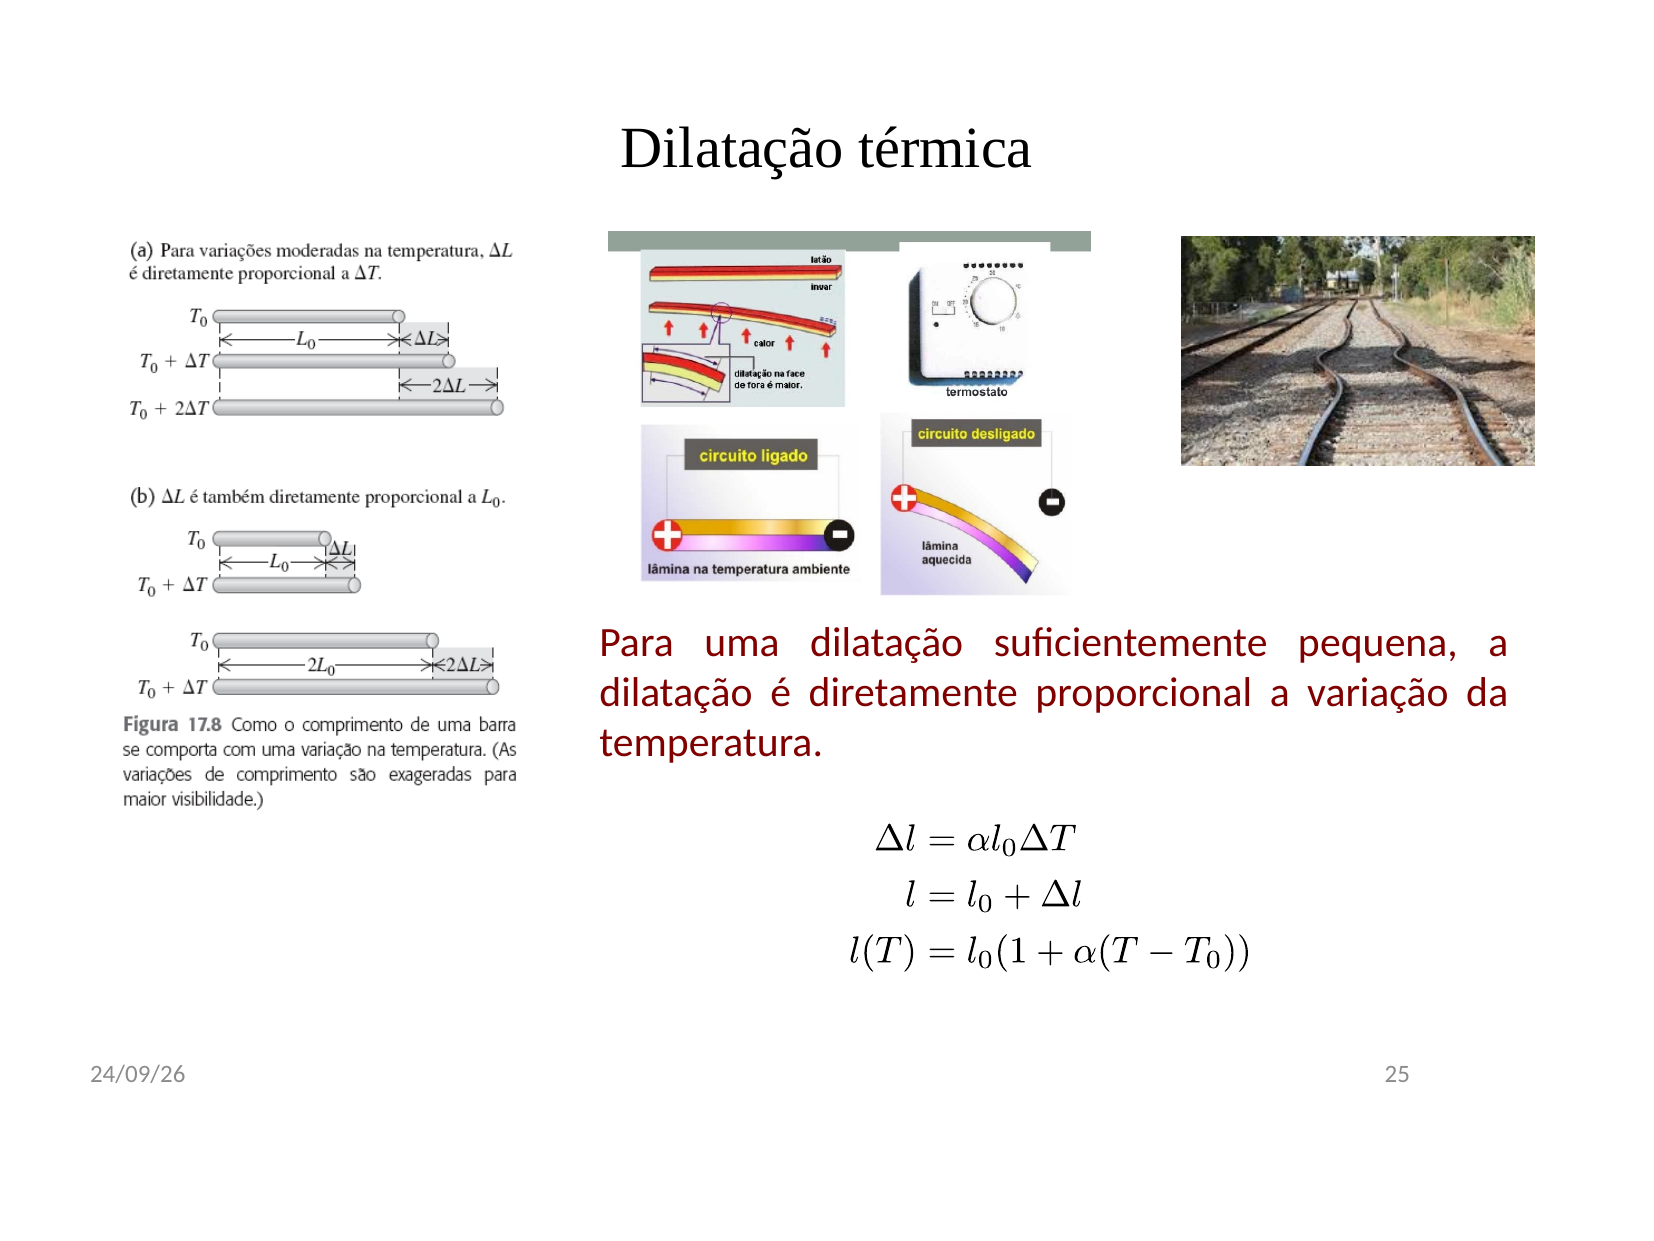

Dilatação térmica
Para uma dilatação suficientemente pequena, a dilatação é diretamente proporcional a variação da temperatura.